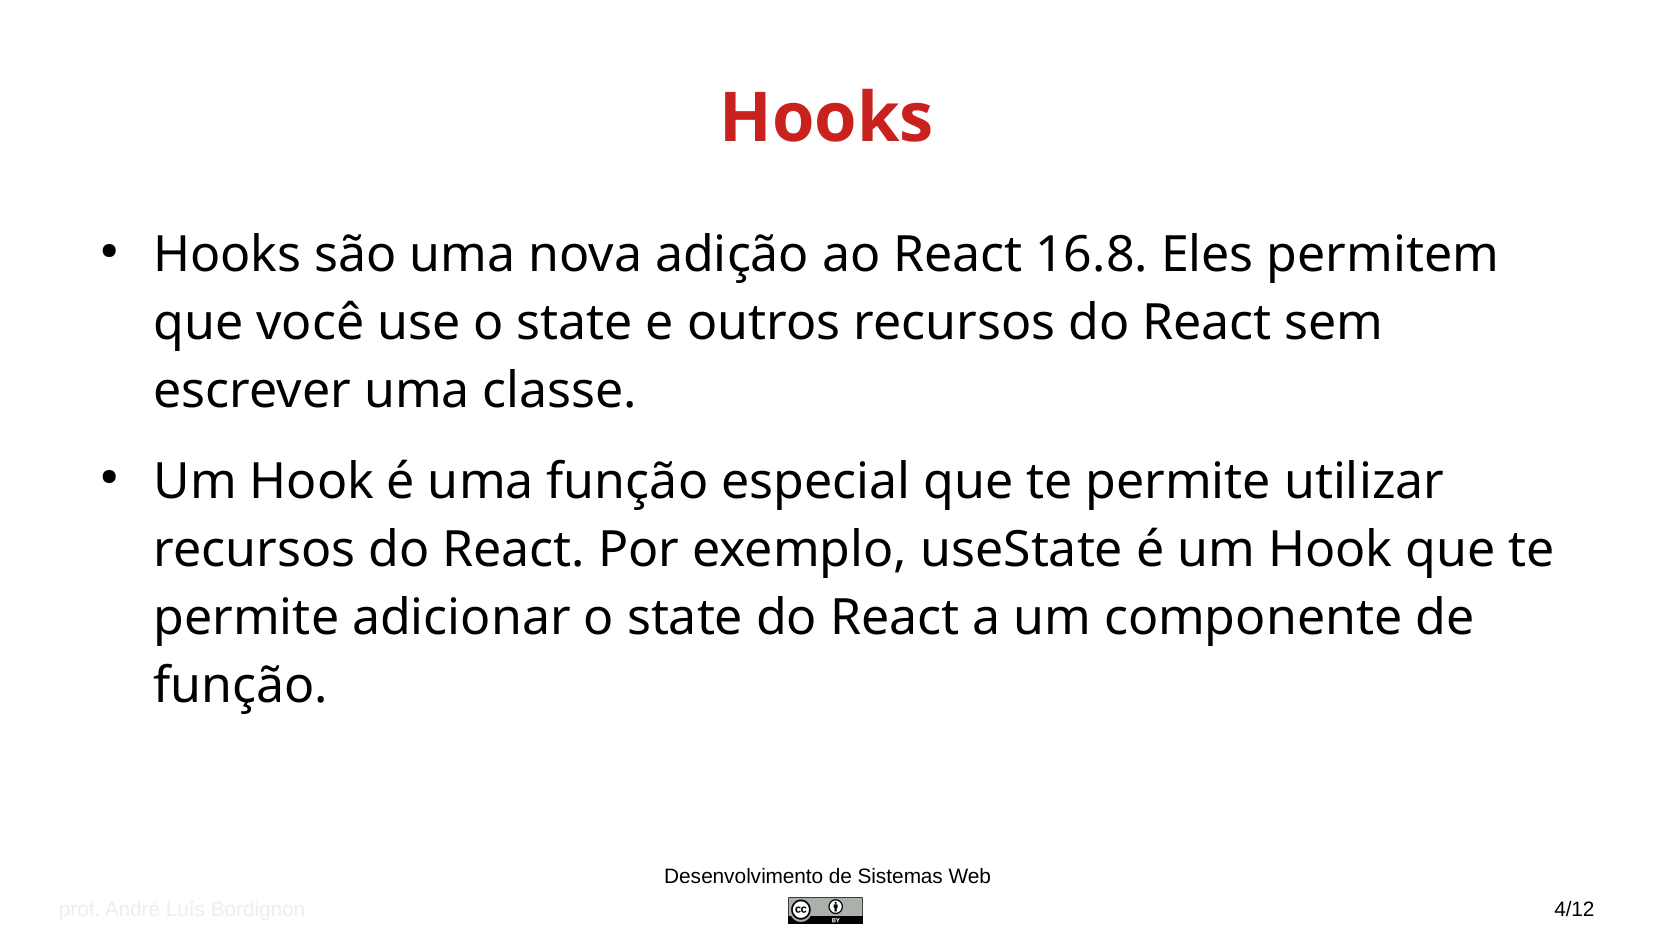

# Hooks
Hooks são uma nova adição ao React 16.8. Eles permitem que você use o state e outros recursos do React sem escrever uma classe.
Um Hook é uma função especial que te permite utilizar recursos do React. Por exemplo, useState é um Hook que te permite adicionar o state do React a um componente de função.
prof. André Luís Bordignon
4